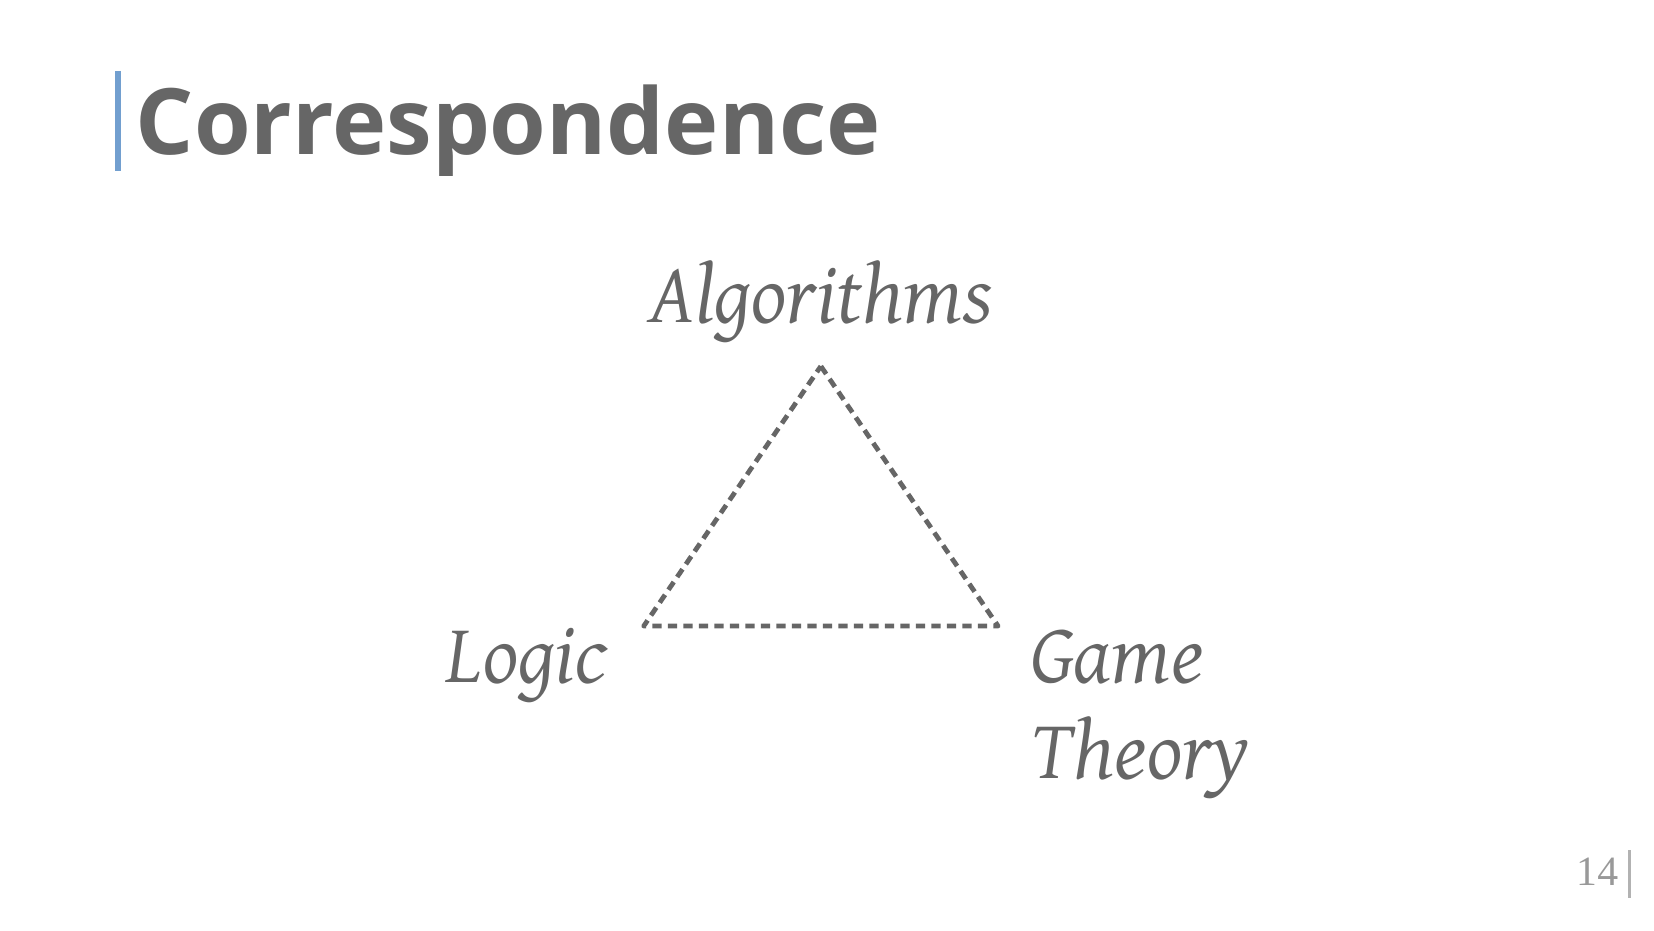

# Correspondence
Algorithms
Logic
Game
Theory
14